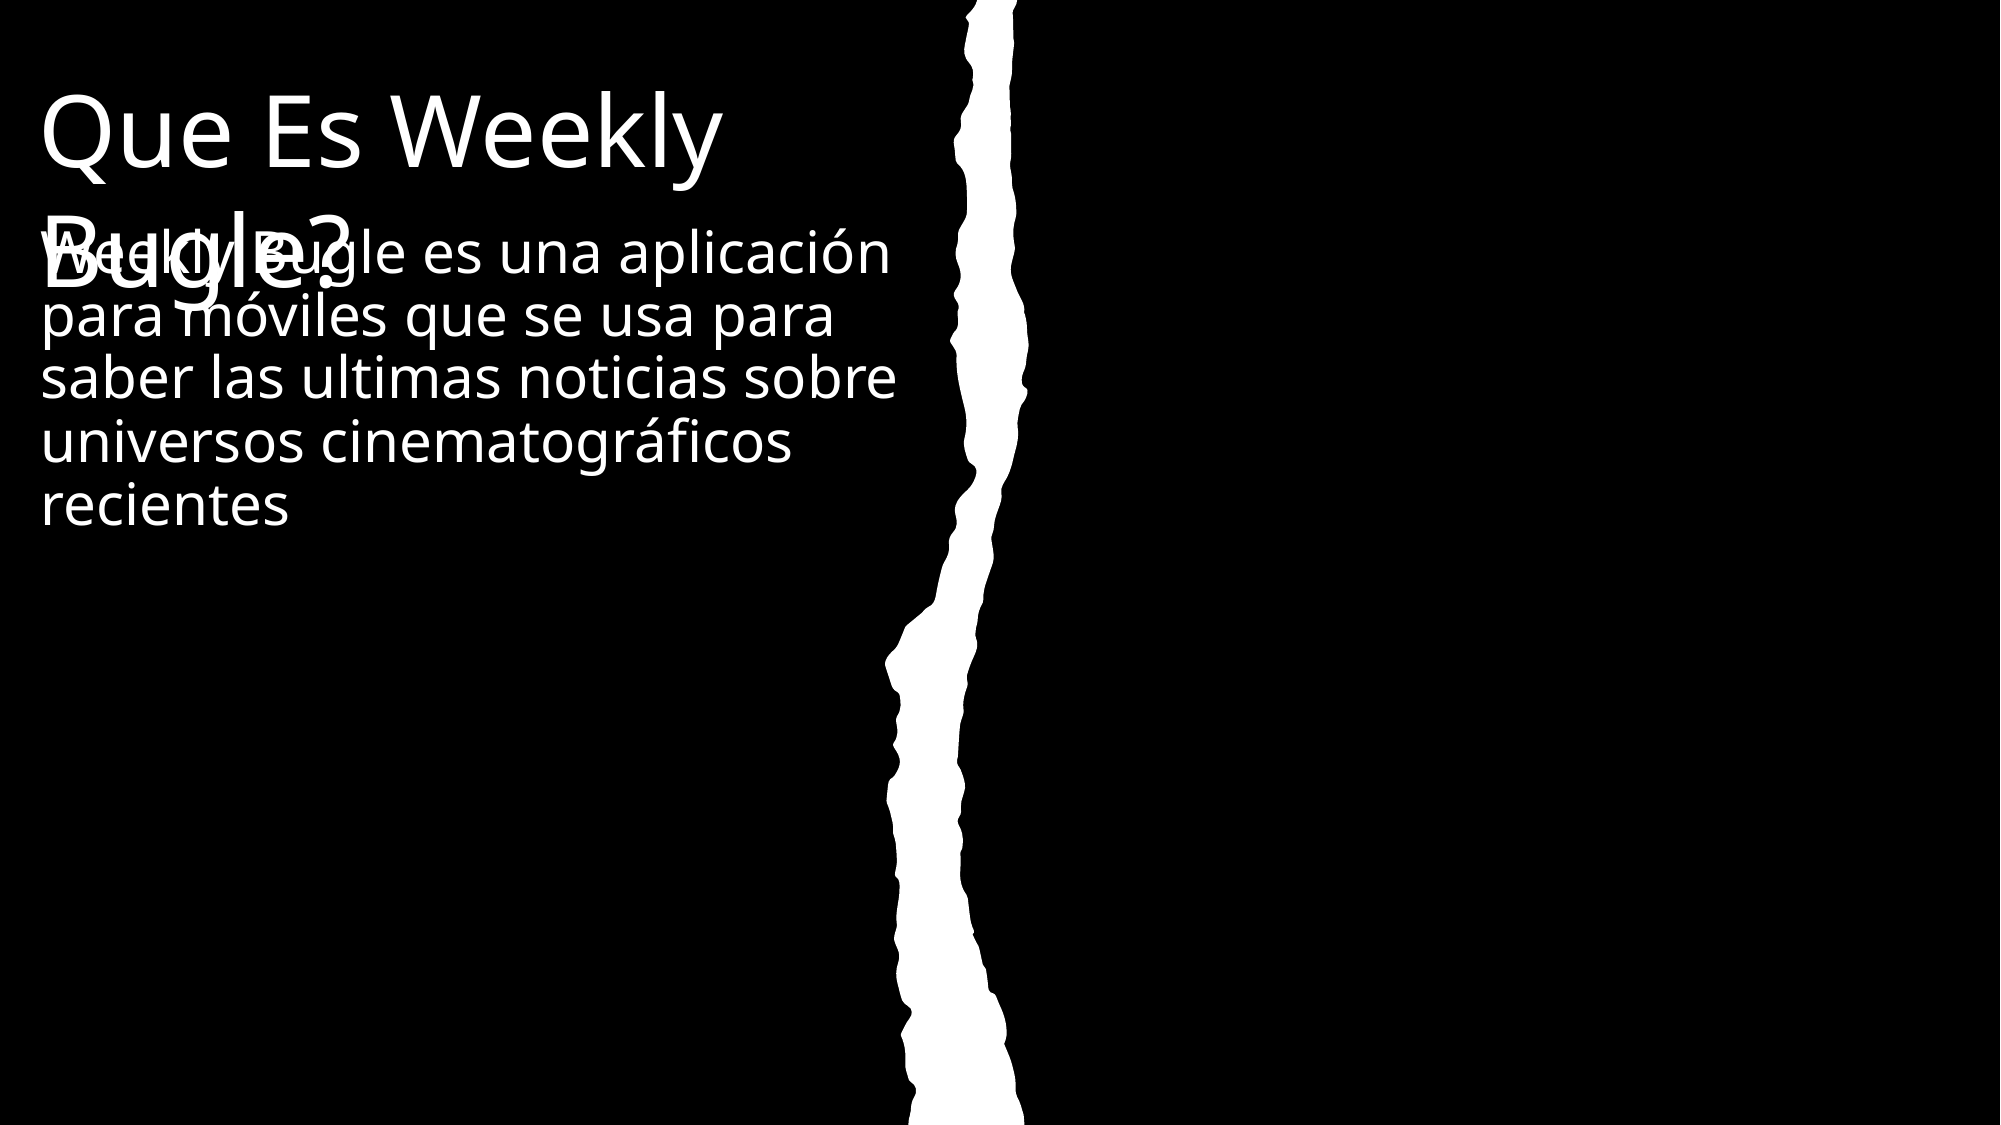

Que Es Weekly Bugle?
# Weekly Bugle es una aplicación para móviles que se usa para saber las ultimas noticias sobre universos cinematográficos recientes